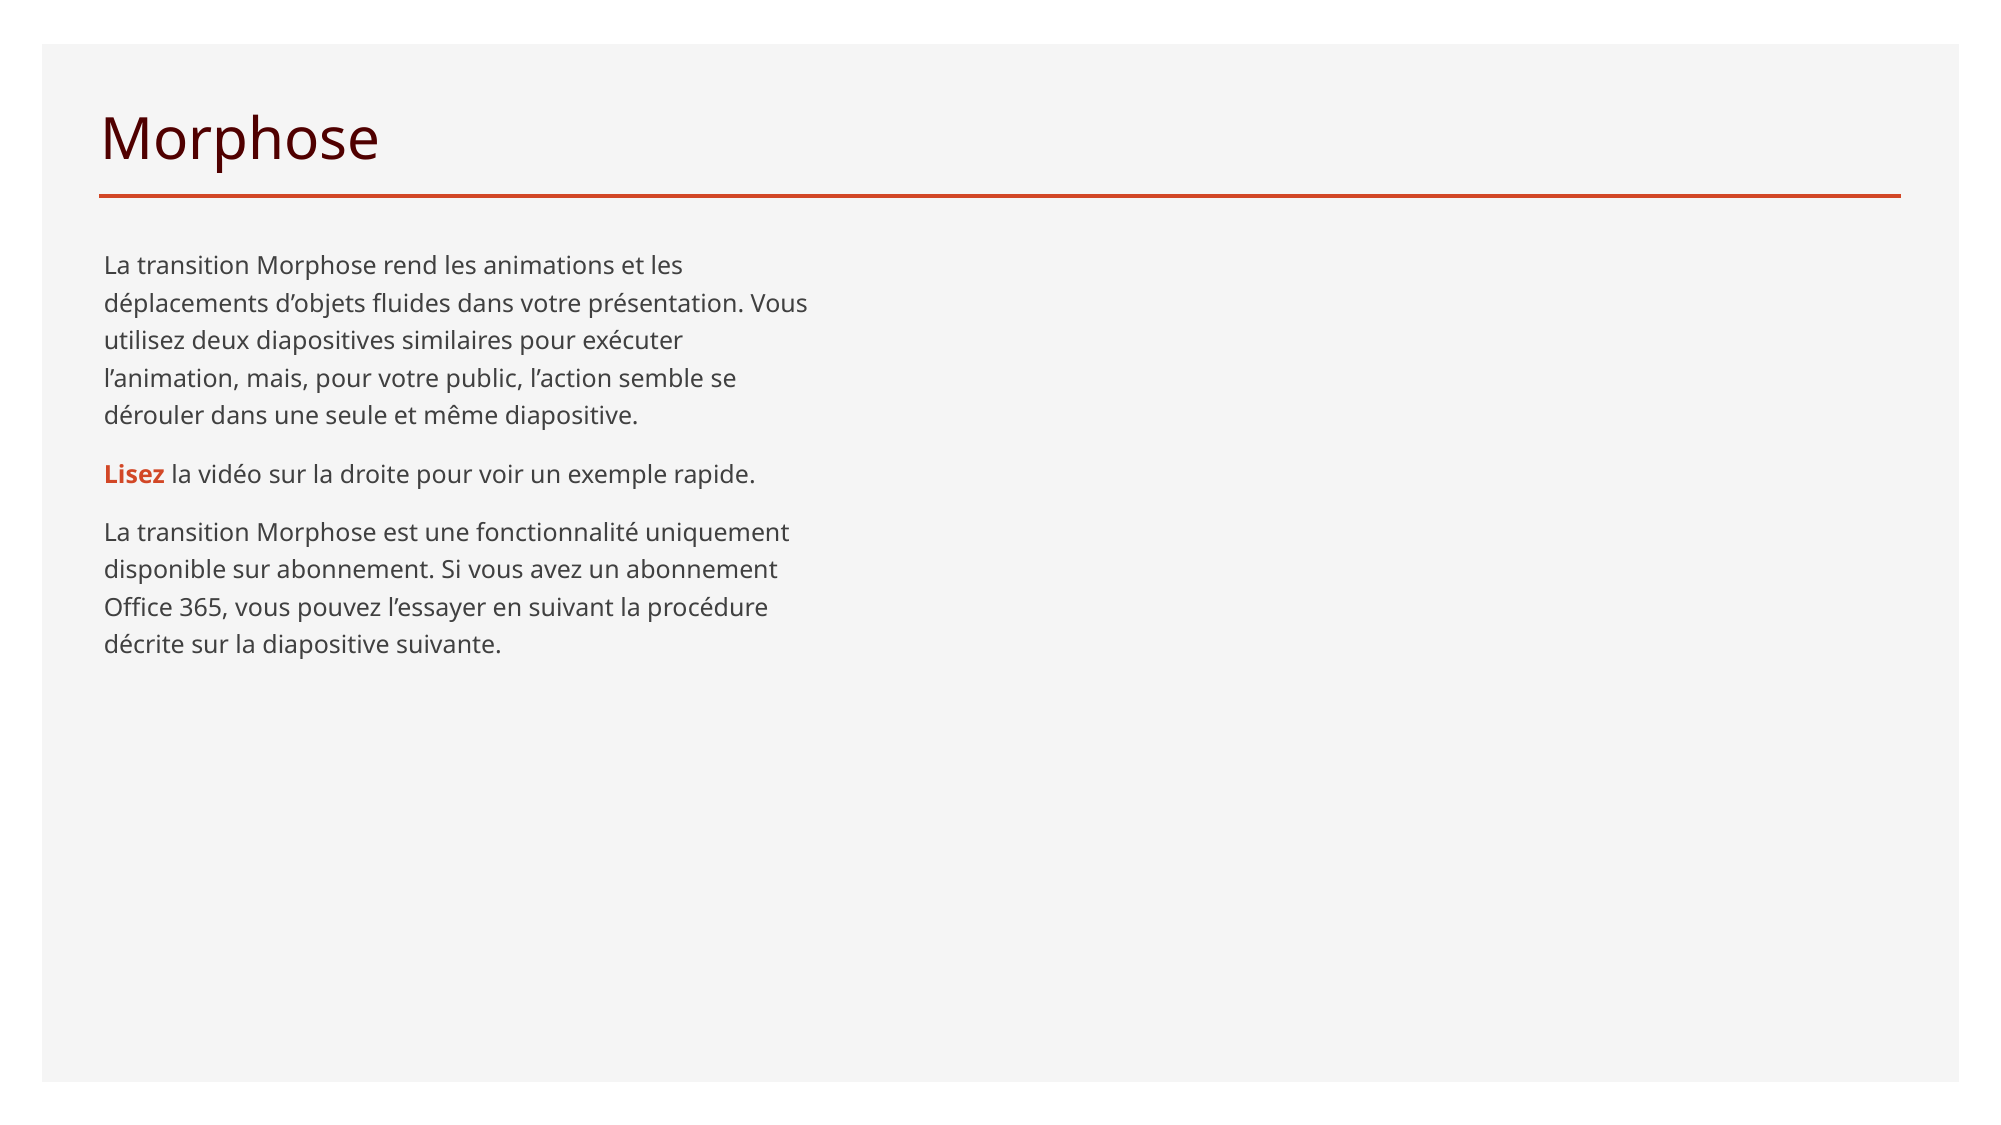

# Morphose
La transition Morphose rend les animations et les déplacements d’objets fluides dans votre présentation. Vous utilisez deux diapositives similaires pour exécuter l’animation, mais, pour votre public, l’action semble se dérouler dans une seule et même diapositive.
Lisez la vidéo sur la droite pour voir un exemple rapide.
La transition Morphose est une fonctionnalité uniquement disponible sur abonnement. Si vous avez un abonnement Office 365, vous pouvez l’essayer en suivant la procédure décrite sur la diapositive suivante.